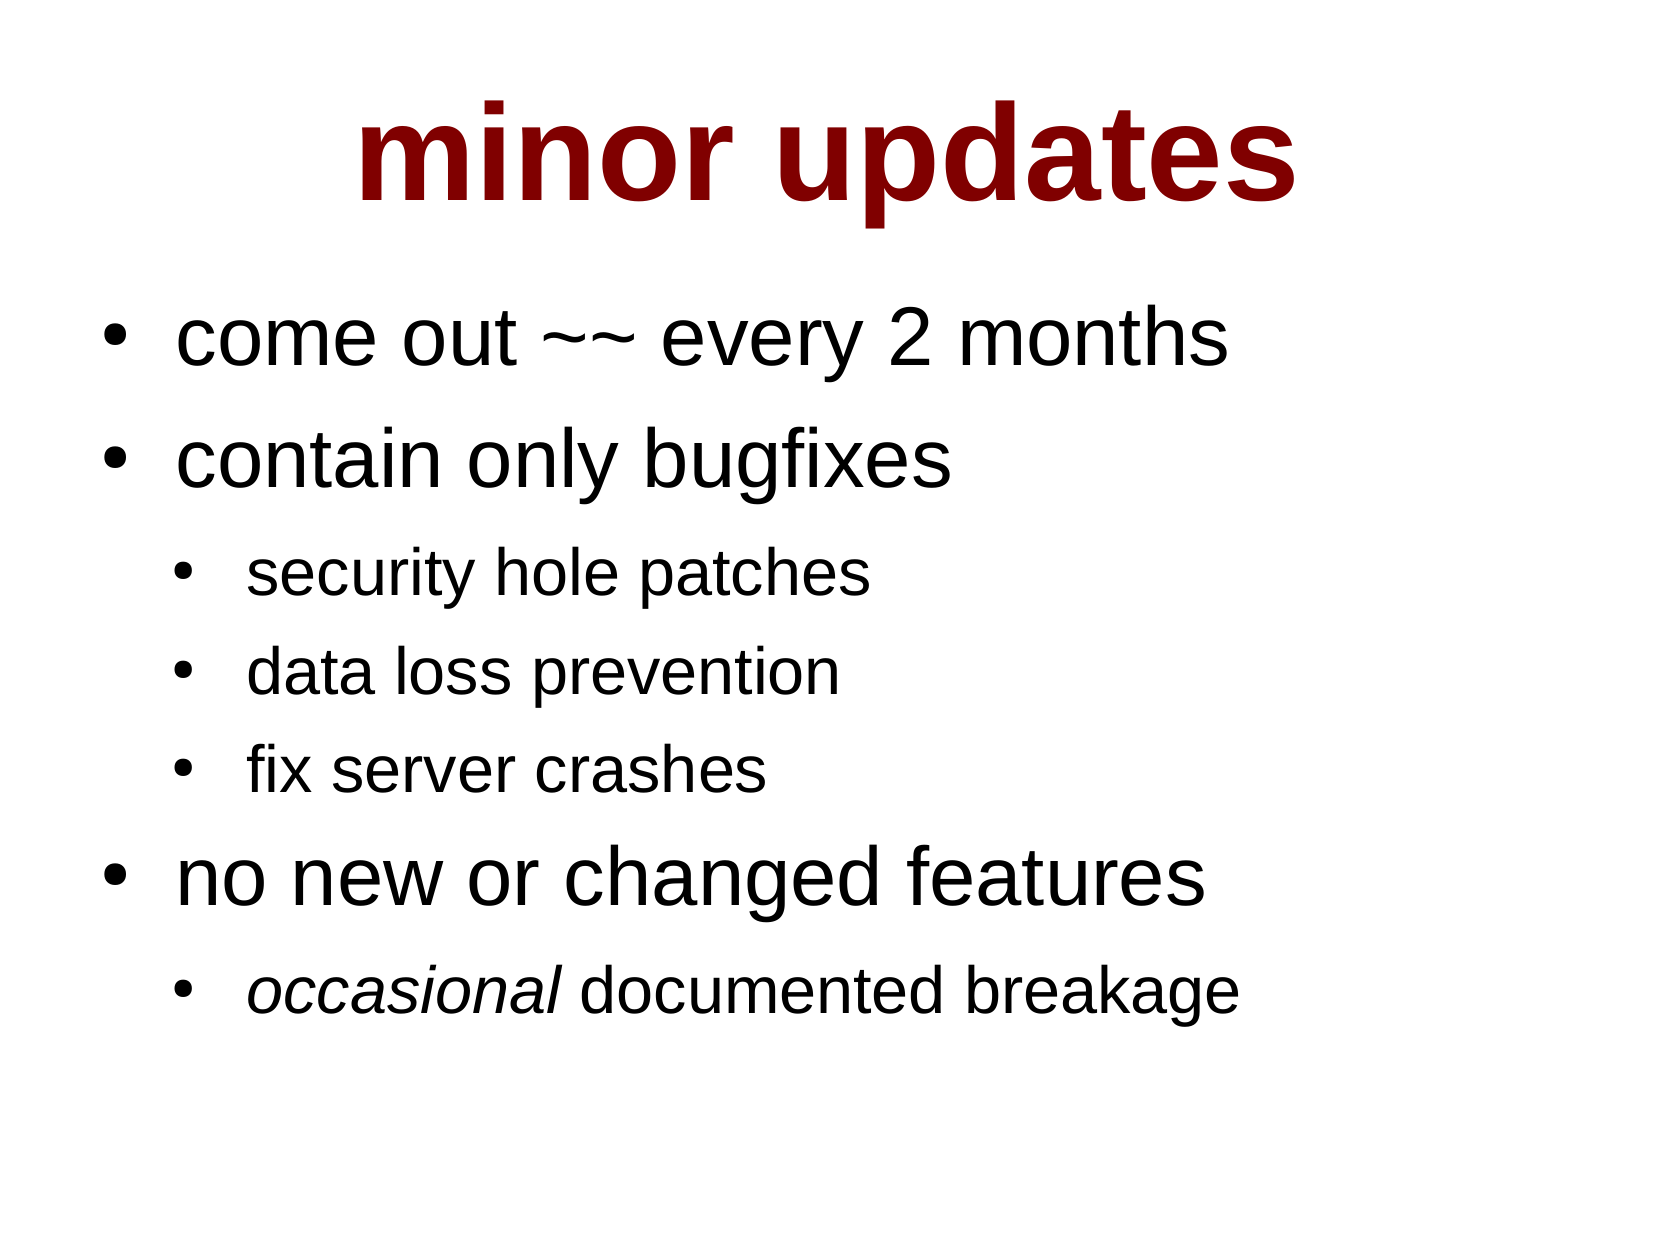

# minor updates
come out ~~ every 2 months
contain only bugfixes
security hole patches
data loss prevention
fix server crashes
no new or changed features
occasional documented breakage